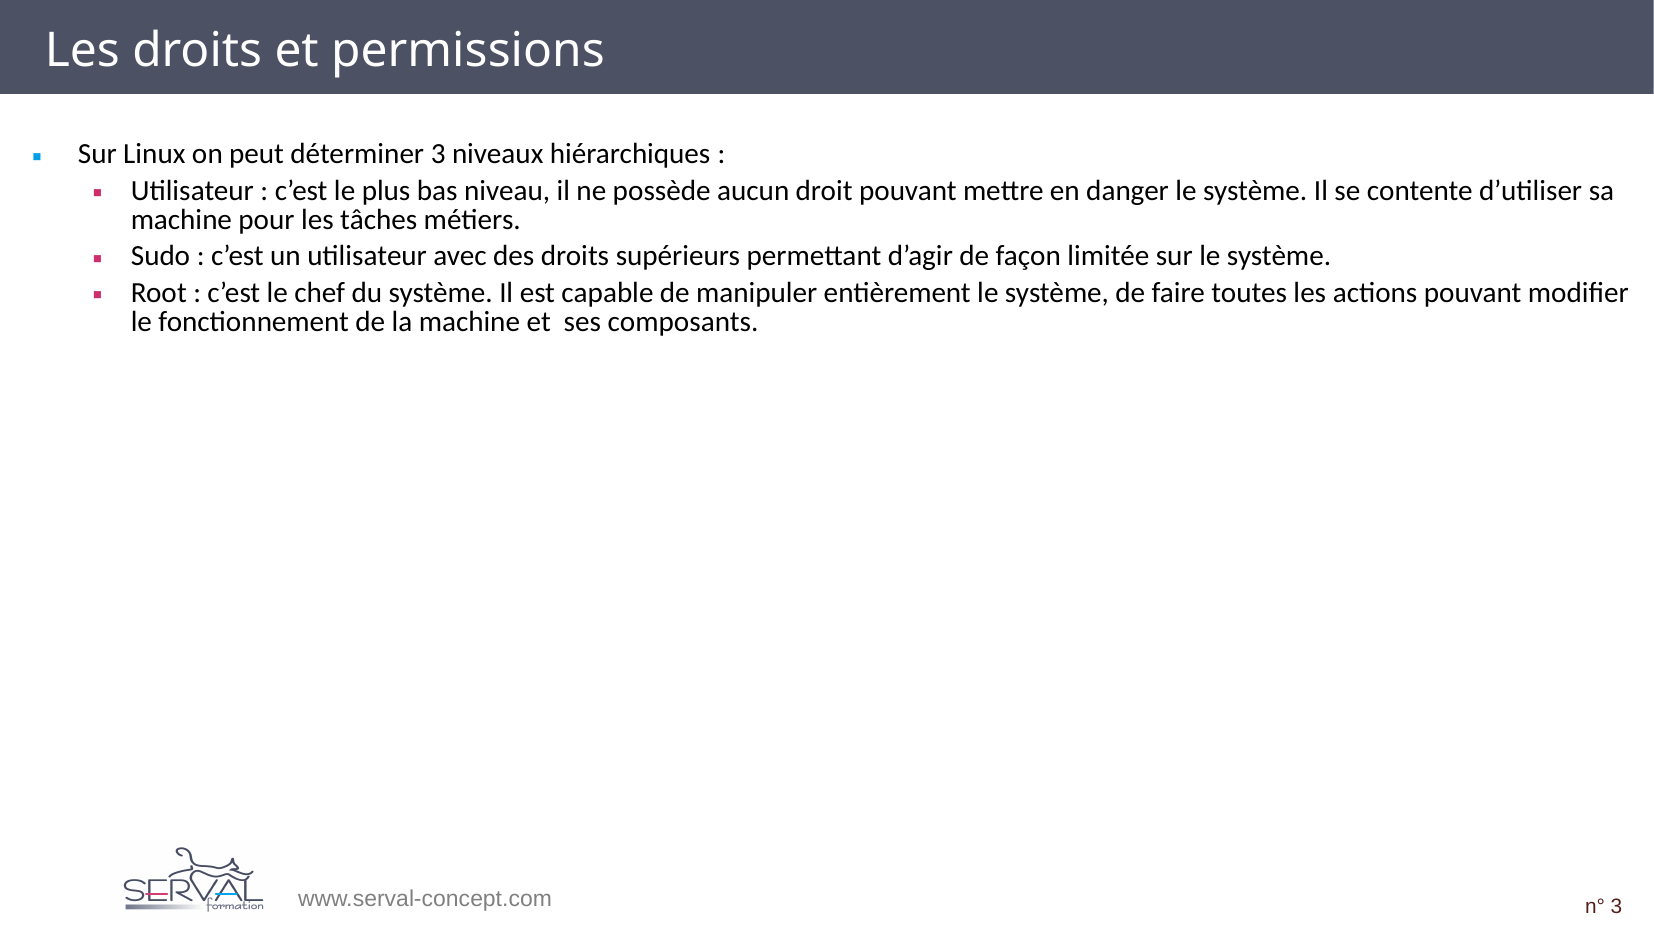

Les droits et permissions
# Sur Linux on peut déterminer 3 niveaux hiérarchiques :
Utilisateur : c’est le plus bas niveau, il ne possède aucun droit pouvant mettre en danger le système. Il se contente d’utiliser sa machine pour les tâches métiers.
Sudo : c’est un utilisateur avec des droits supérieurs permettant d’agir de façon limitée sur le système.
Root : c’est le chef du système. Il est capable de manipuler entièrement le système, de faire toutes les actions pouvant modifier le fonctionnement de la machine et ses composants.